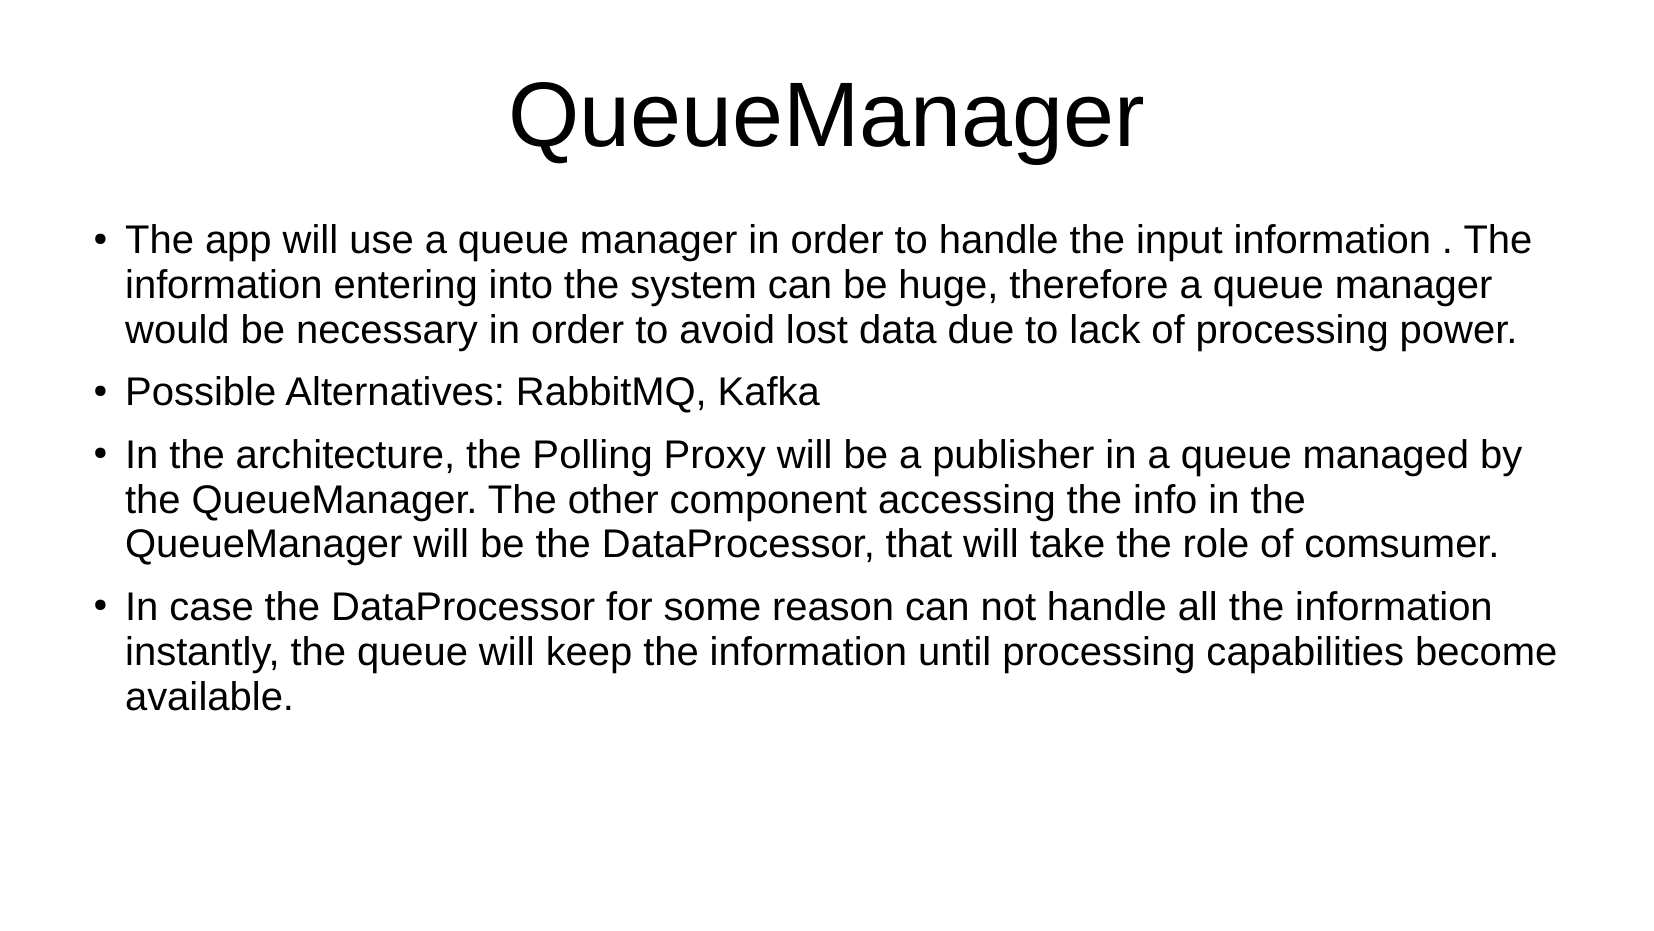

# QueueManager
The app will use a queue manager in order to handle the input information . The information entering into the system can be huge, therefore a queue manager would be necessary in order to avoid lost data due to lack of processing power.
Possible Alternatives: RabbitMQ, Kafka
In the architecture, the Polling Proxy will be a publisher in a queue managed by the QueueManager. The other component accessing the info in the QueueManager will be the DataProcessor, that will take the role of comsumer.
In case the DataProcessor for some reason can not handle all the information instantly, the queue will keep the information until processing capabilities become available.